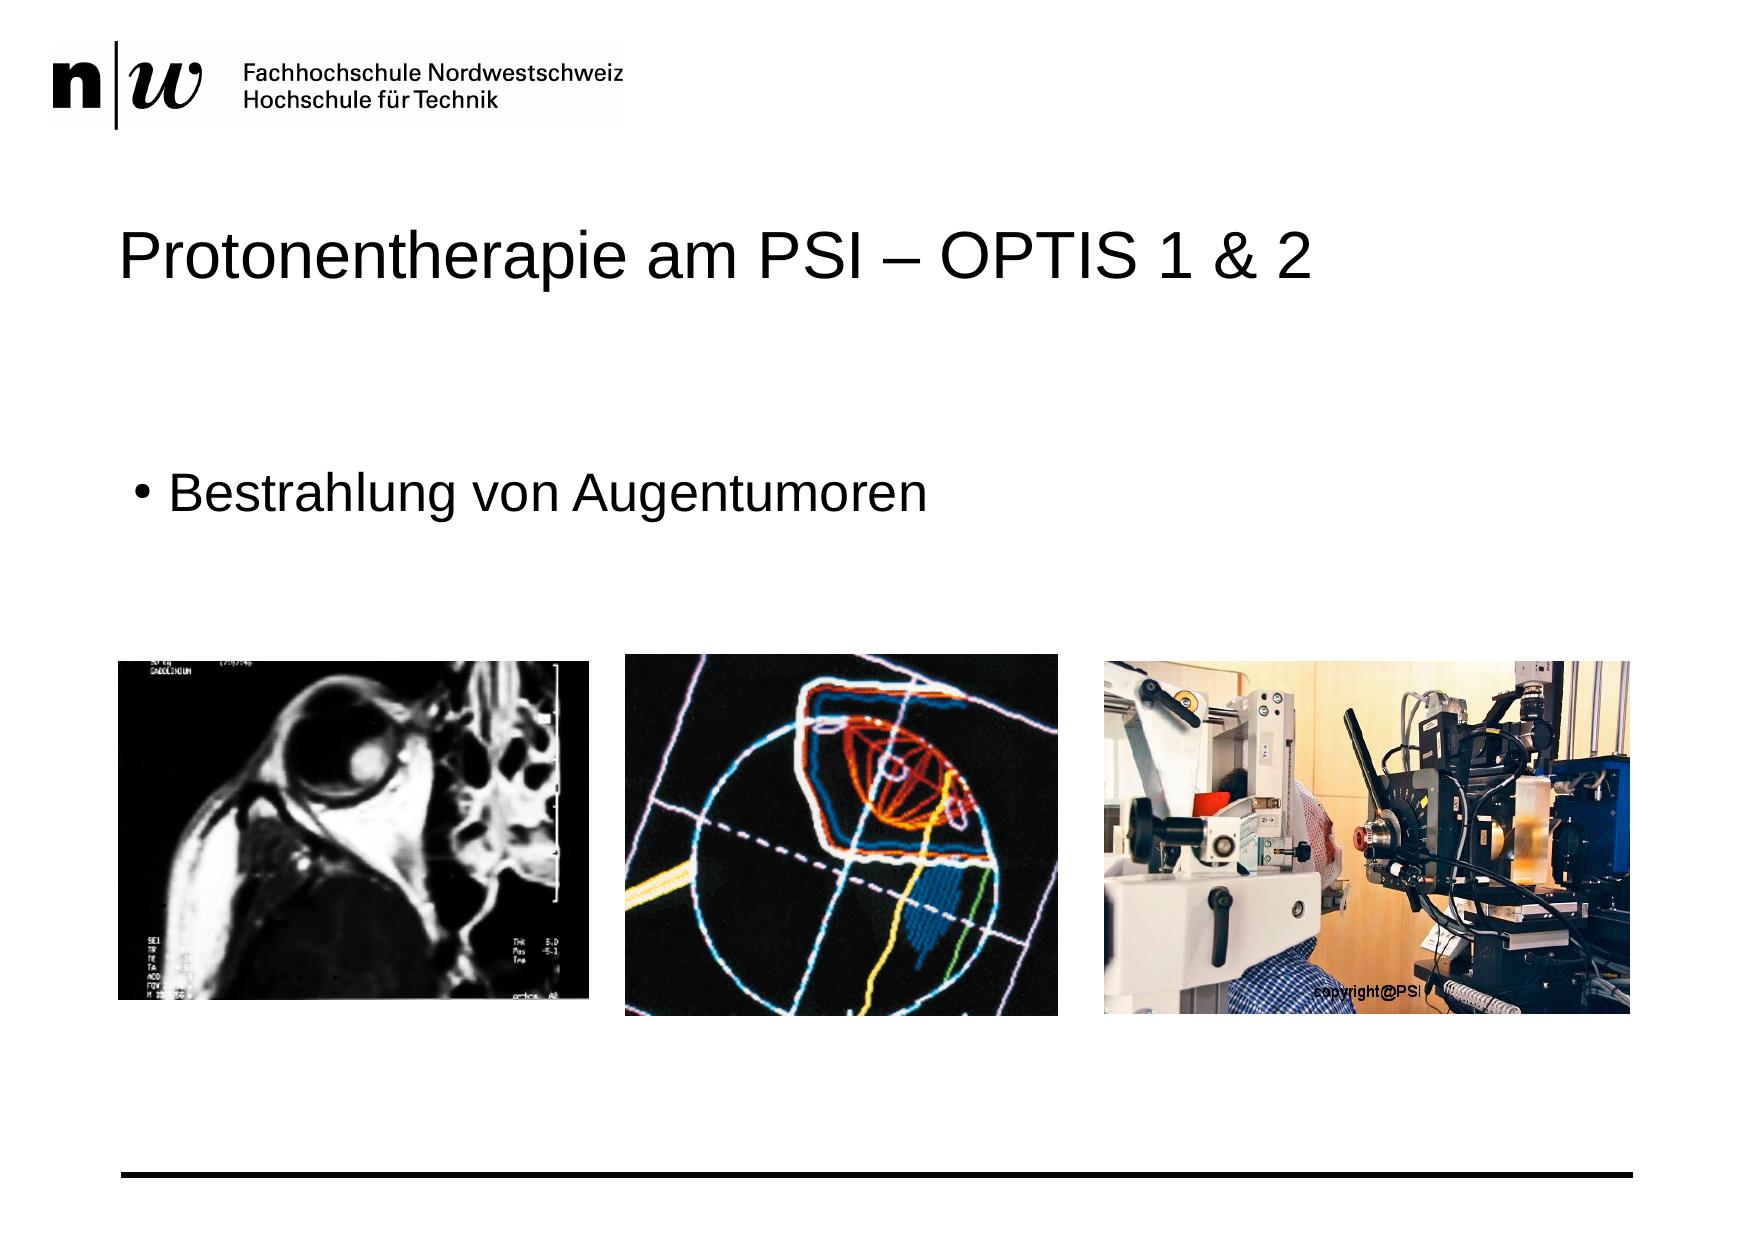

Protonentherapie am PSI – OPTIS 1 & 2
Bestrahlung von Augentumoren